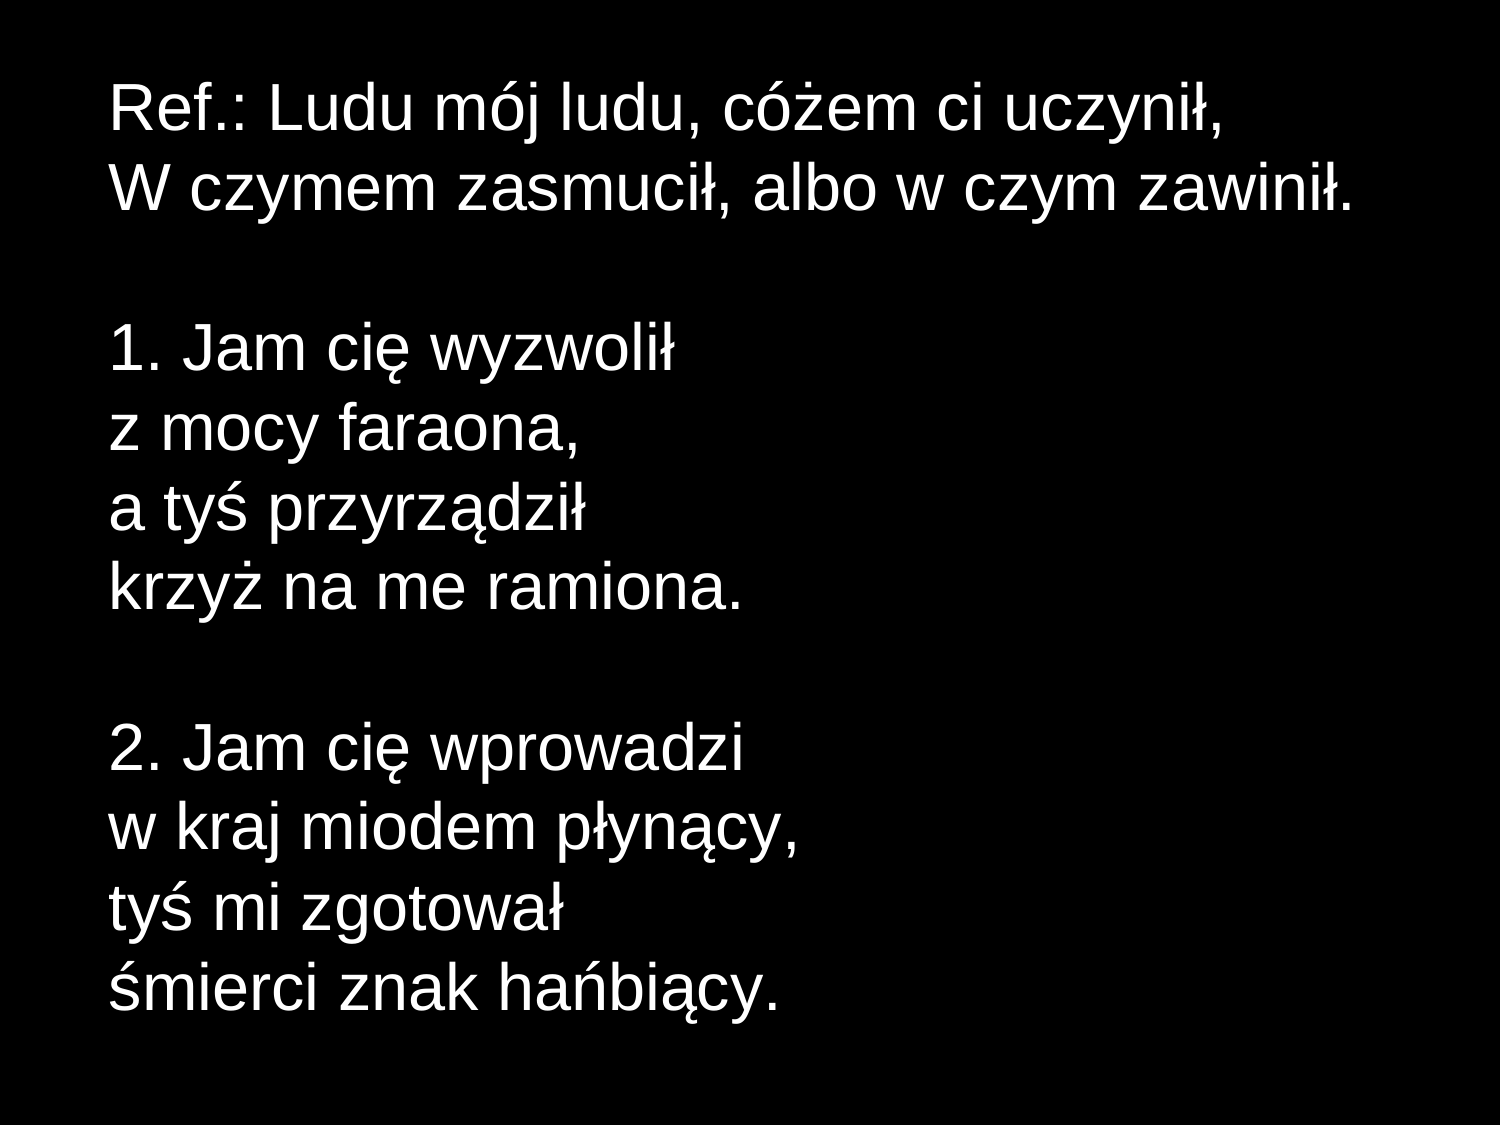

Ref.: Ludu mój ludu, cóżem ci uczynił,
W czymem zasmucił, albo w czym zawinił.
1. Jam cię wyzwolił
z mocy faraona,
a tyś przyrządził
krzyż na me ramiona.
2. Jam cię wprowadzi
w kraj miodem płynący,
tyś mi zgotował
śmierci znak hańbiący.